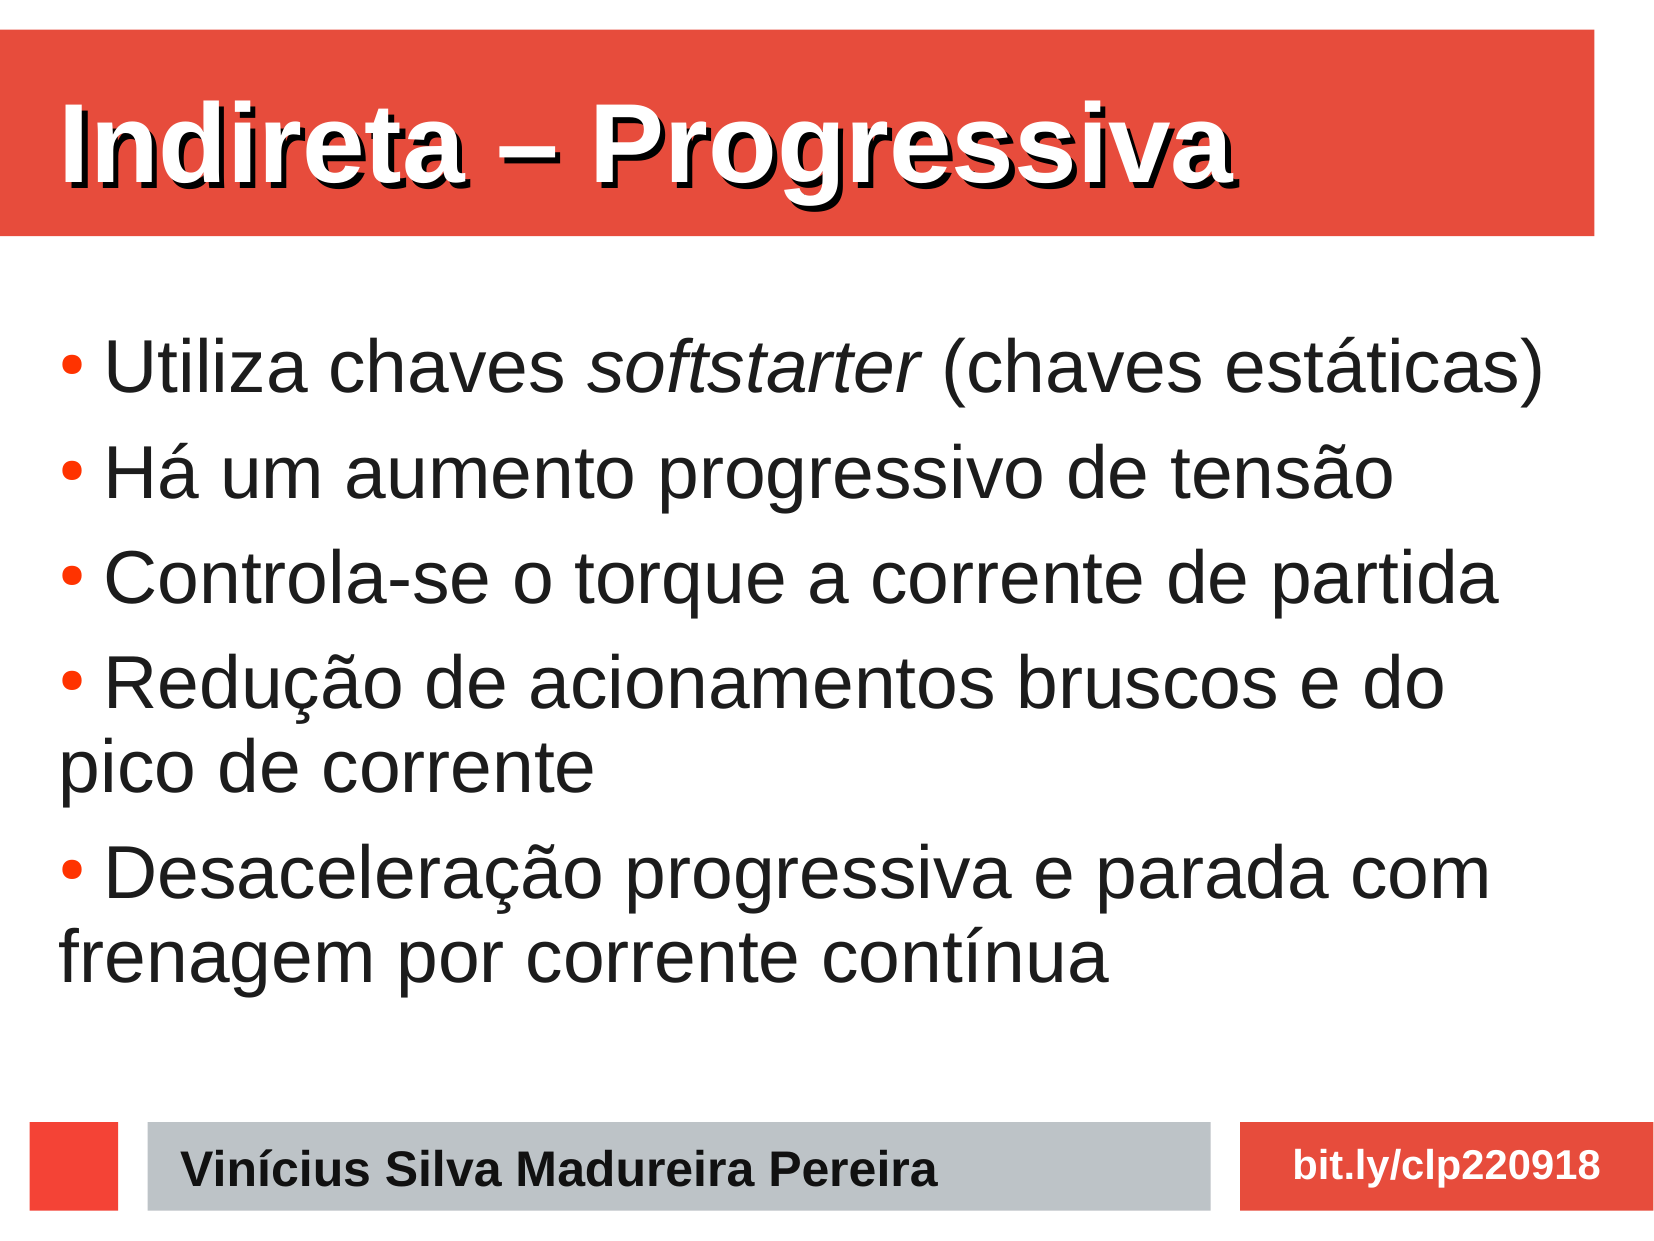

# Indireta – Progressiva
 Utiliza chaves softstarter (chaves estáticas)
 Há um aumento progressivo de tensão
 Controla-se o torque a corrente de partida
 Redução de acionamentos bruscos e do pico de corrente
 Desaceleração progressiva e parada com frenagem por corrente contínua
Vinícius Silva Madureira Pereira
bit.ly/clp220918